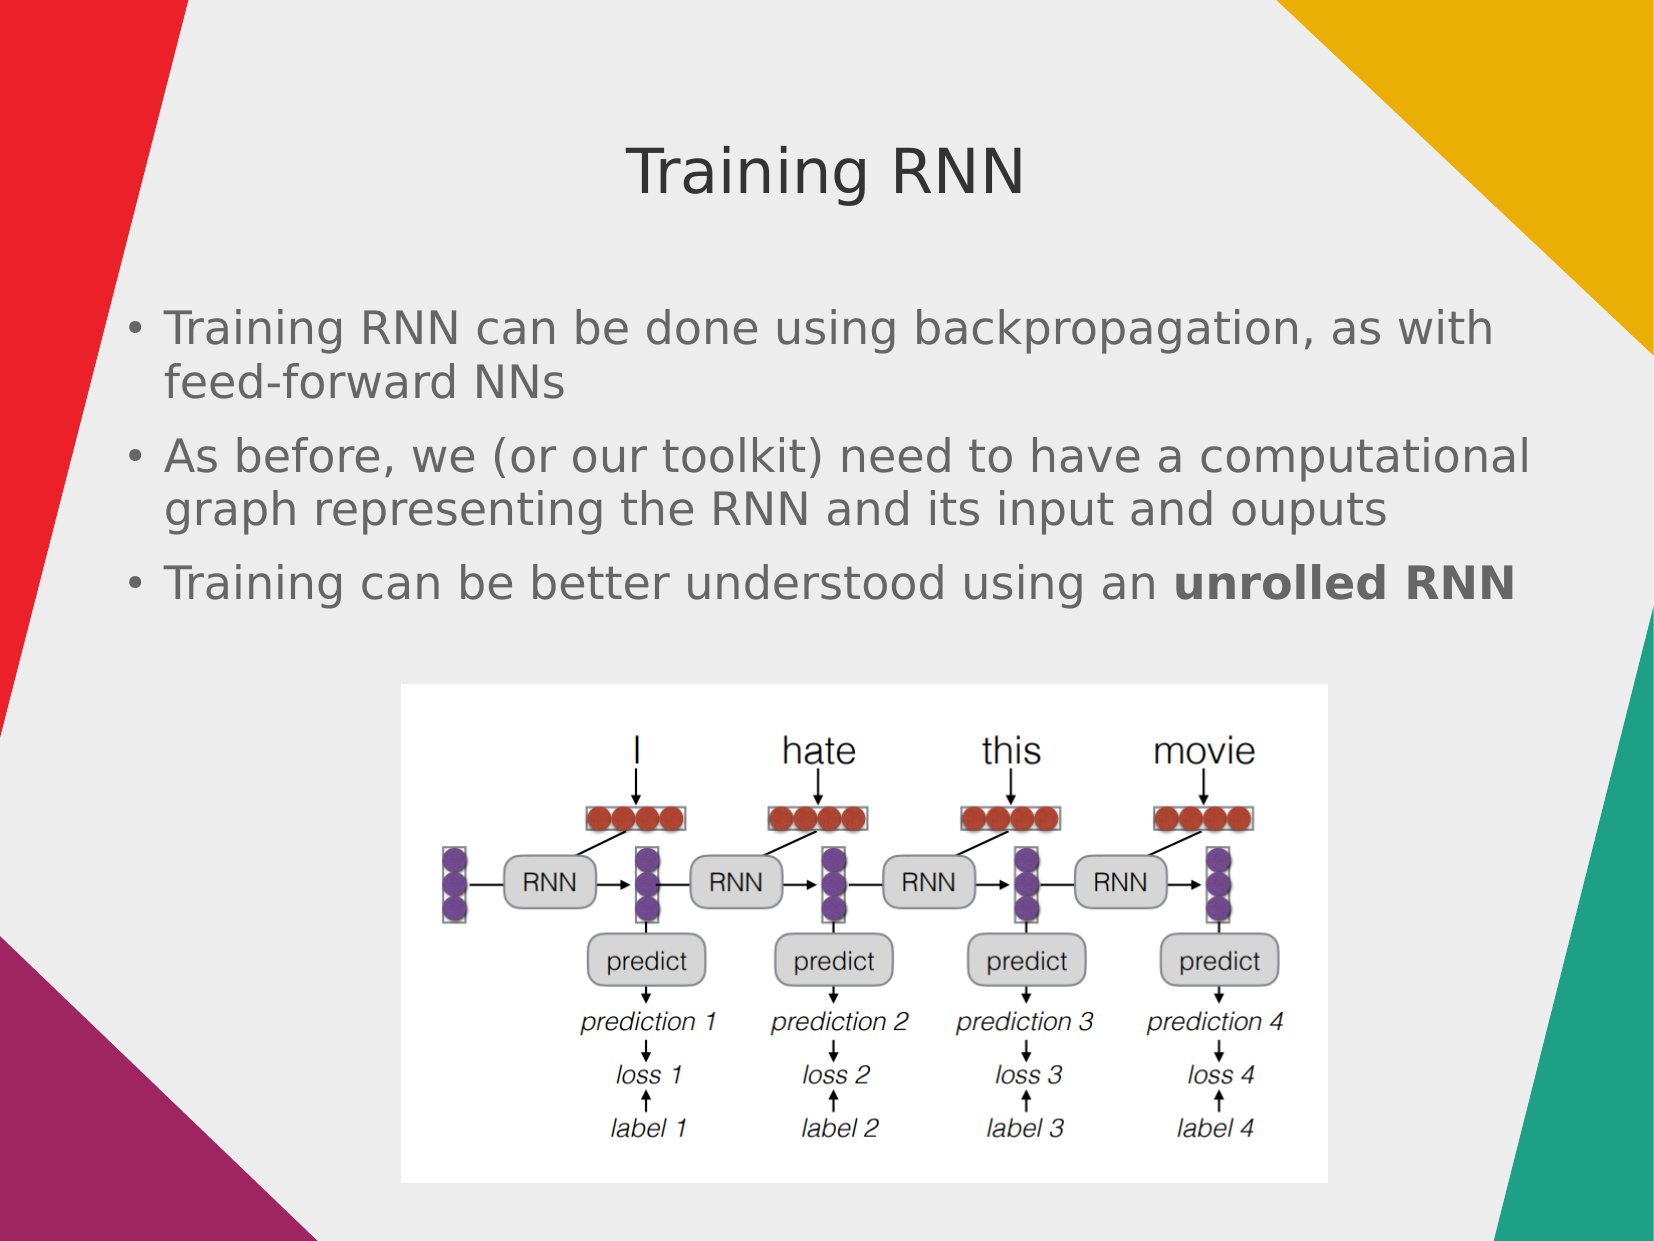

# Training RNN
Training RNN can be done using backpropagation, as with feed-forward NNs
As before, we (or our toolkit) need to have a computational graph representing the RNN and its input and ouputs
Training can be better understood using an unrolled RNN